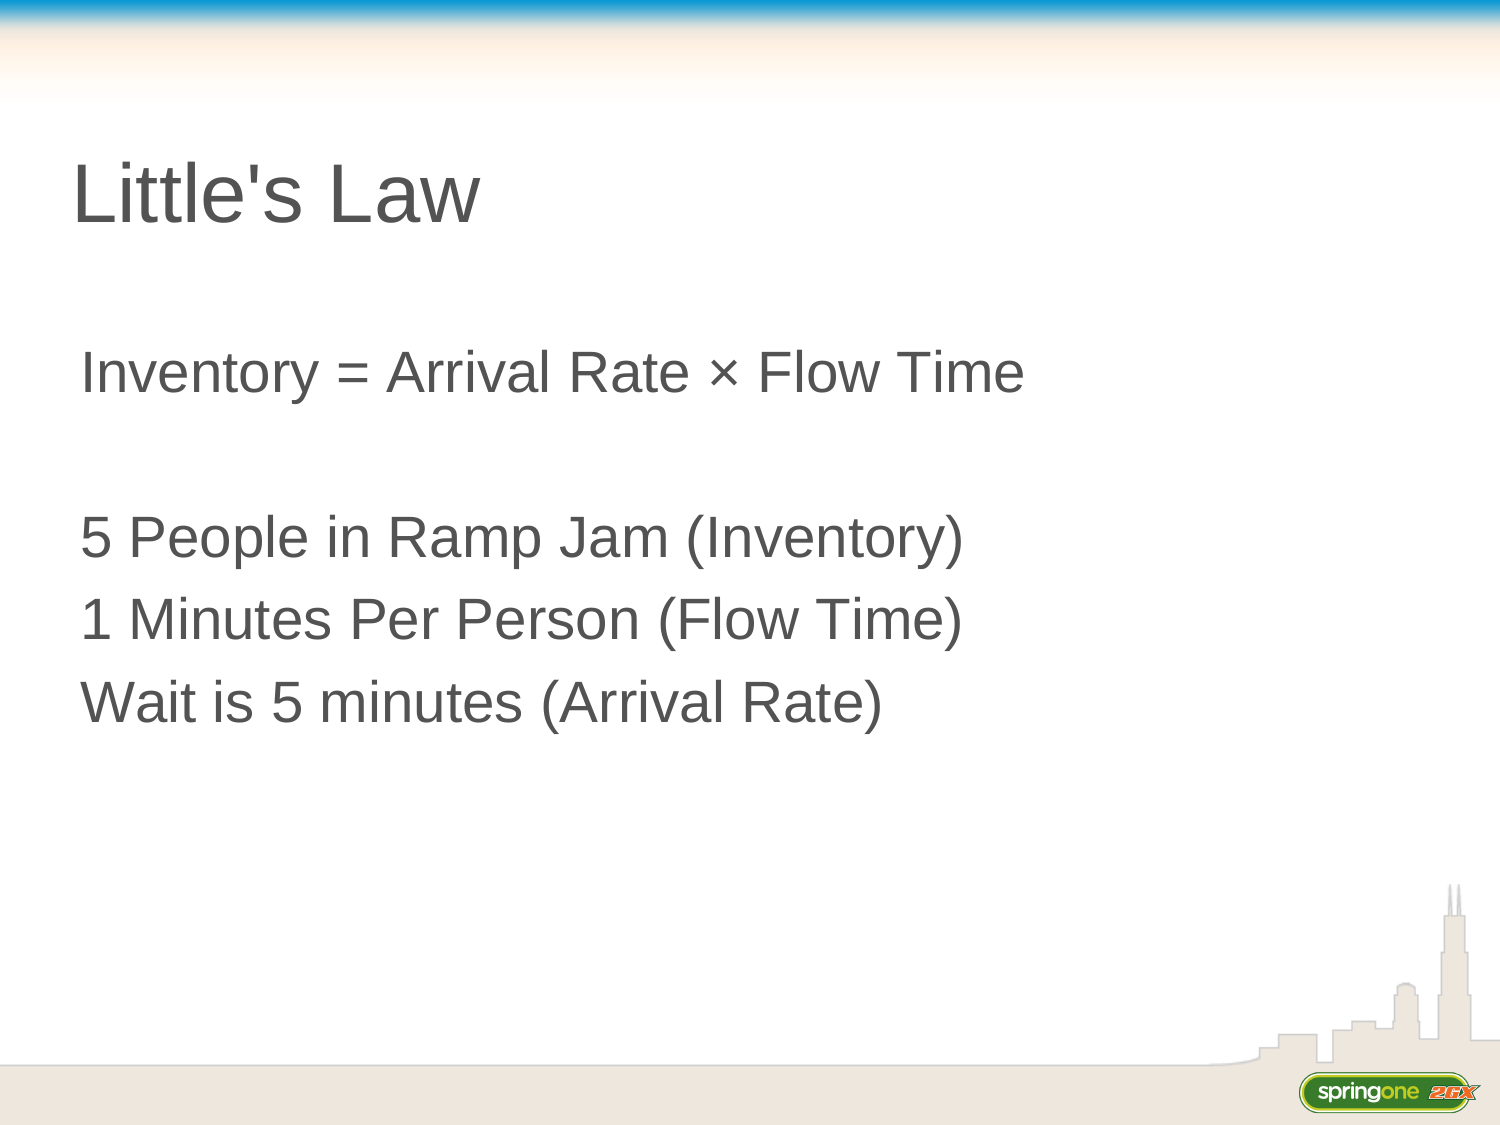

Little's Law
# Inventory = Arrival Rate × Flow Time
5 People in Ramp Jam (Inventory)
1 Minutes Per Person (Flow Time)
Wait is 5 minutes (Arrival Rate)